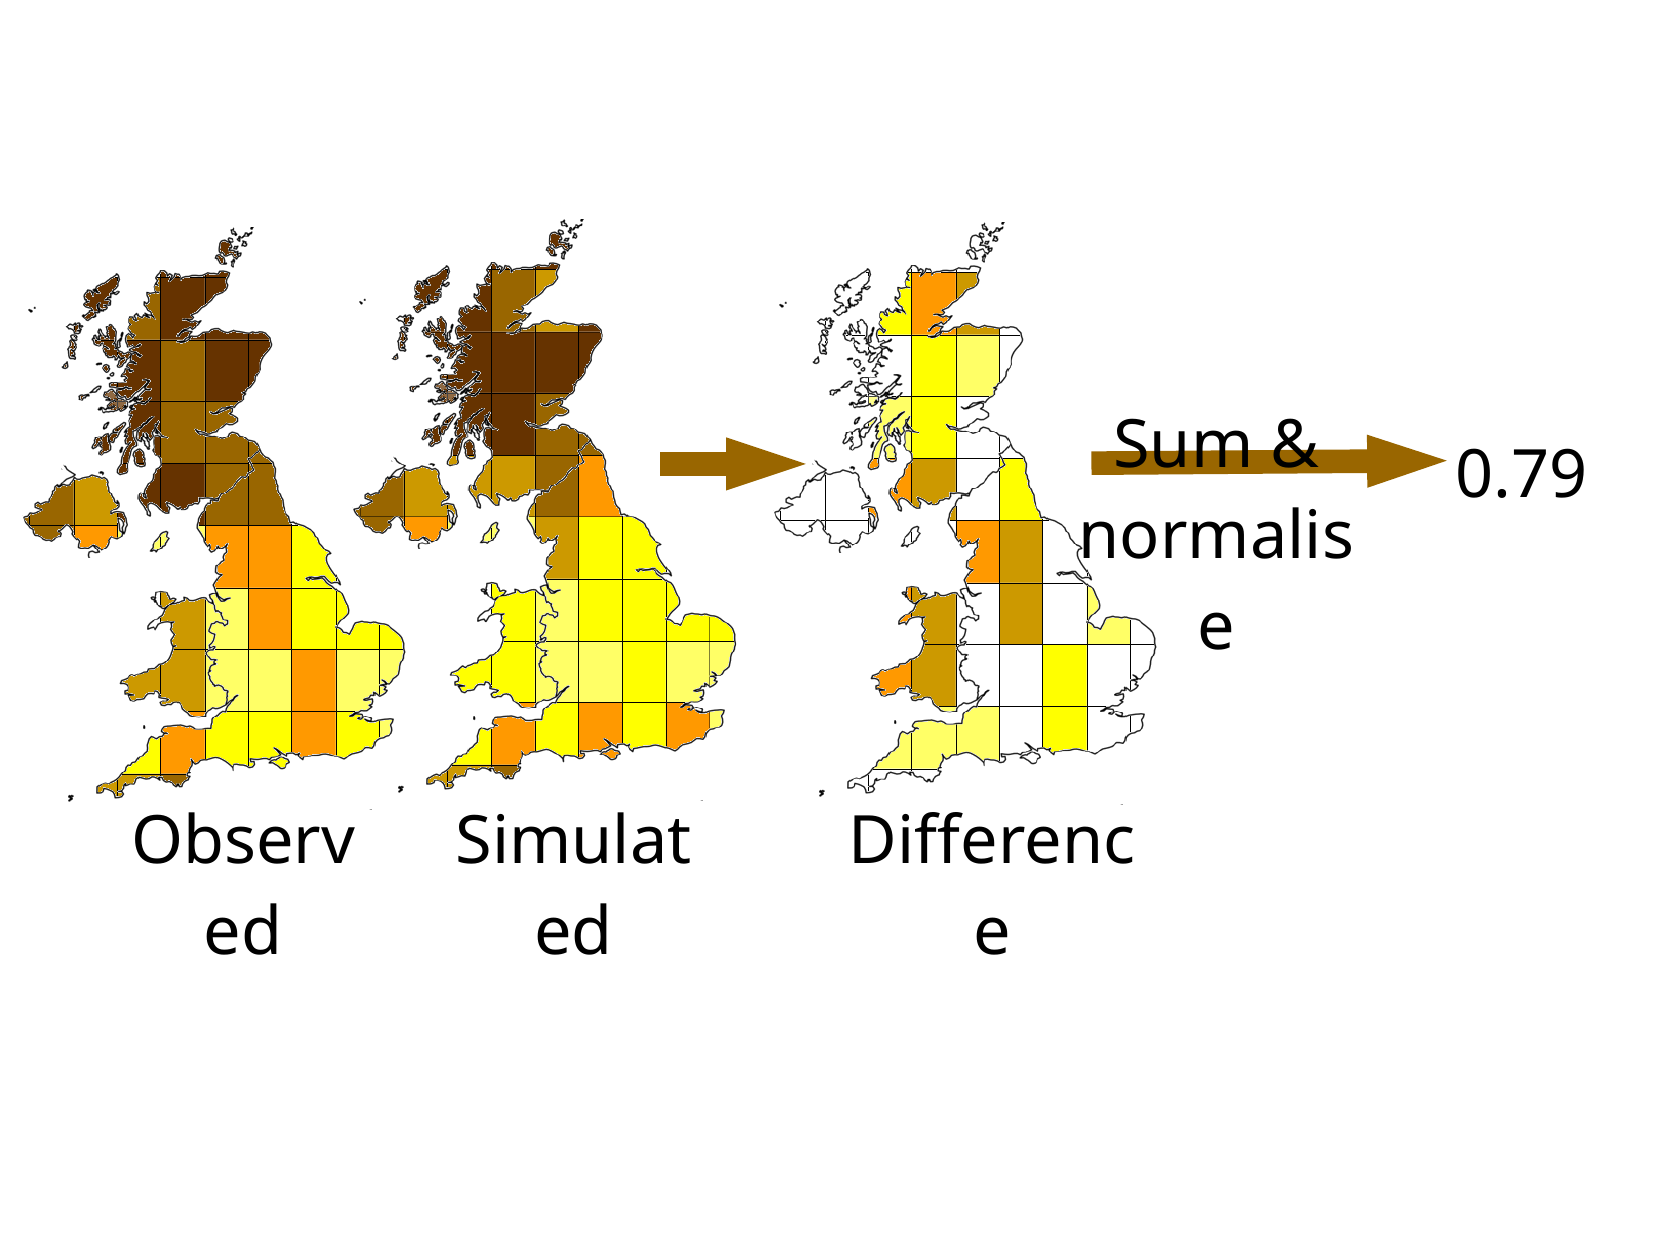

Sum &
normalise
0.79
Observed
Simulated
Difference